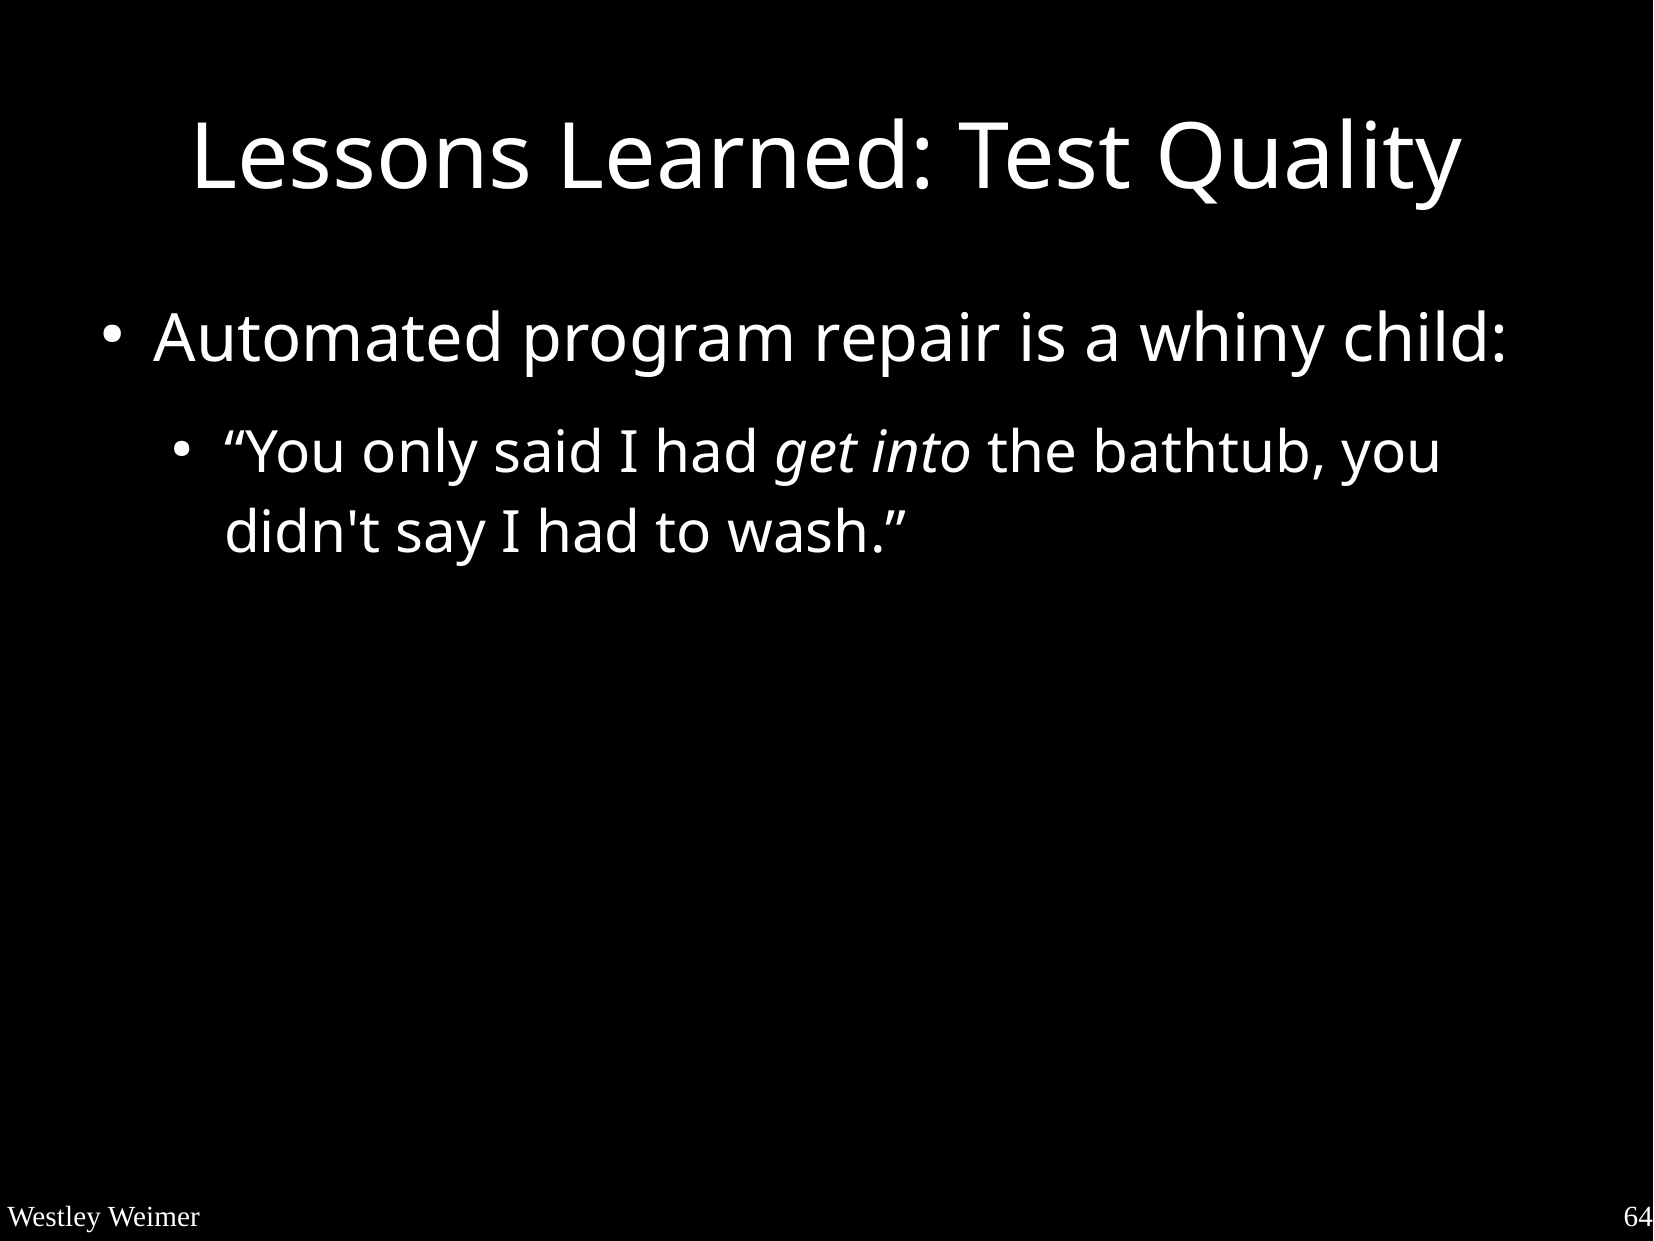

# Lessons Learned: Test Quality
Automated program repair is a whiny child:
“You only said I had get into the bathtub, you didn't say I had to wash.”
64